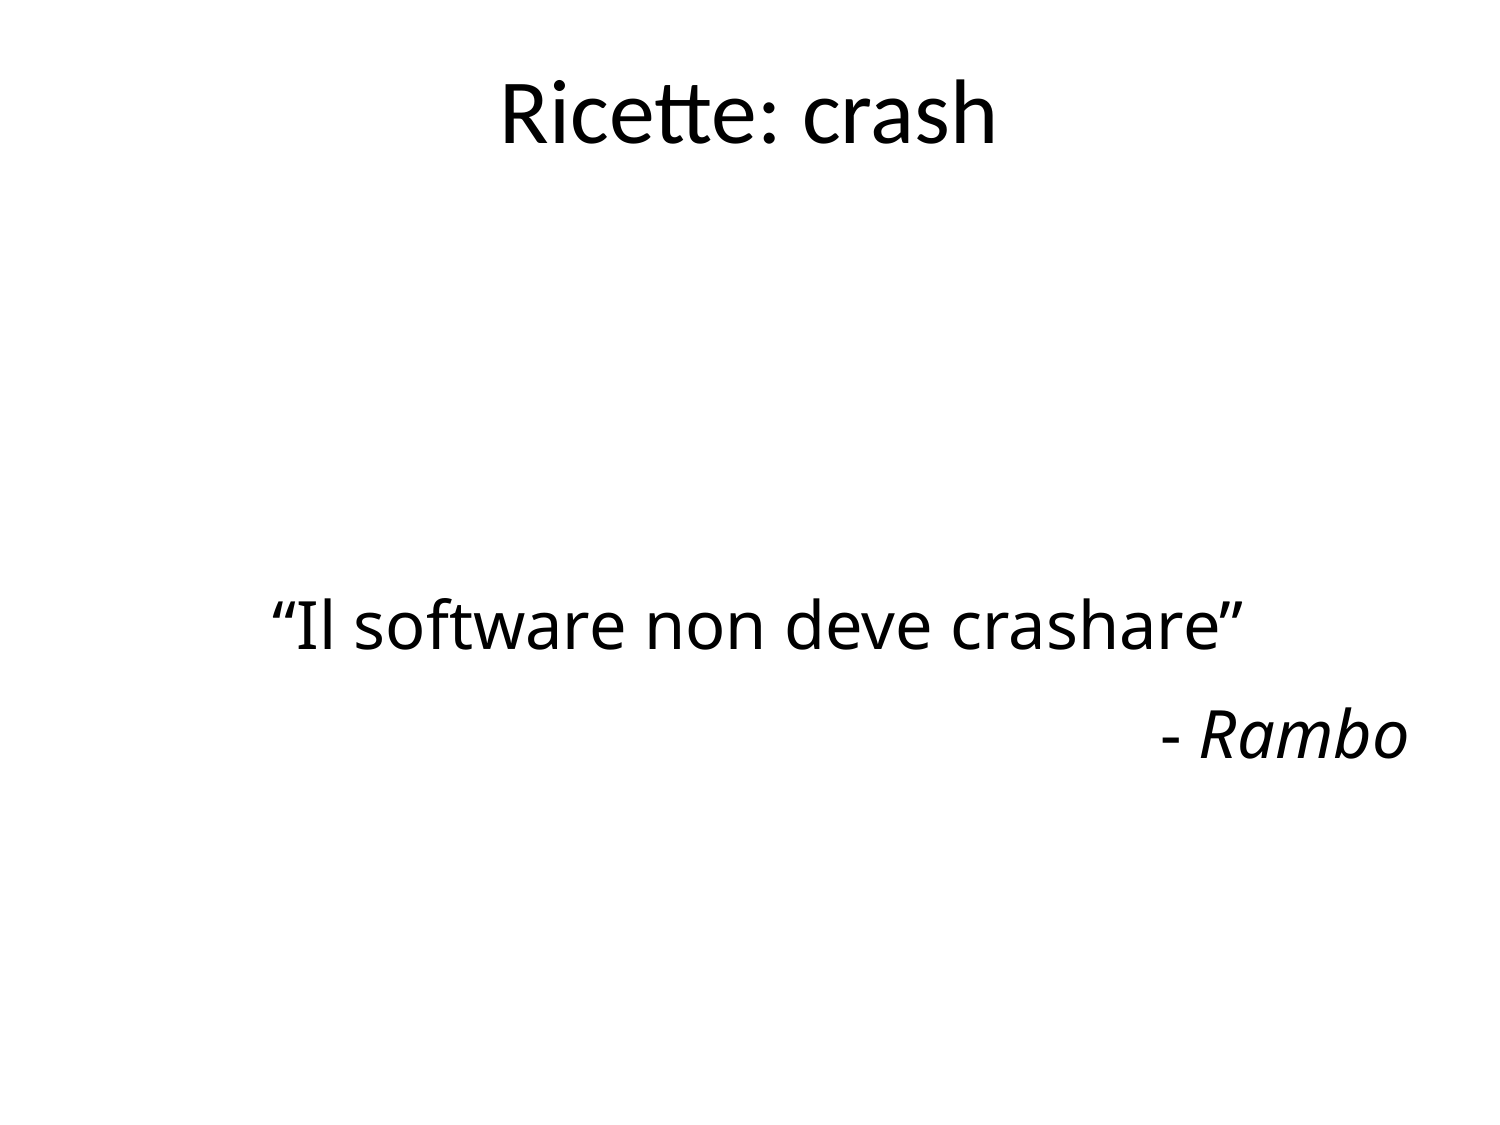

# Ricette: crash
“Il software non deve crashare”
- Rambo